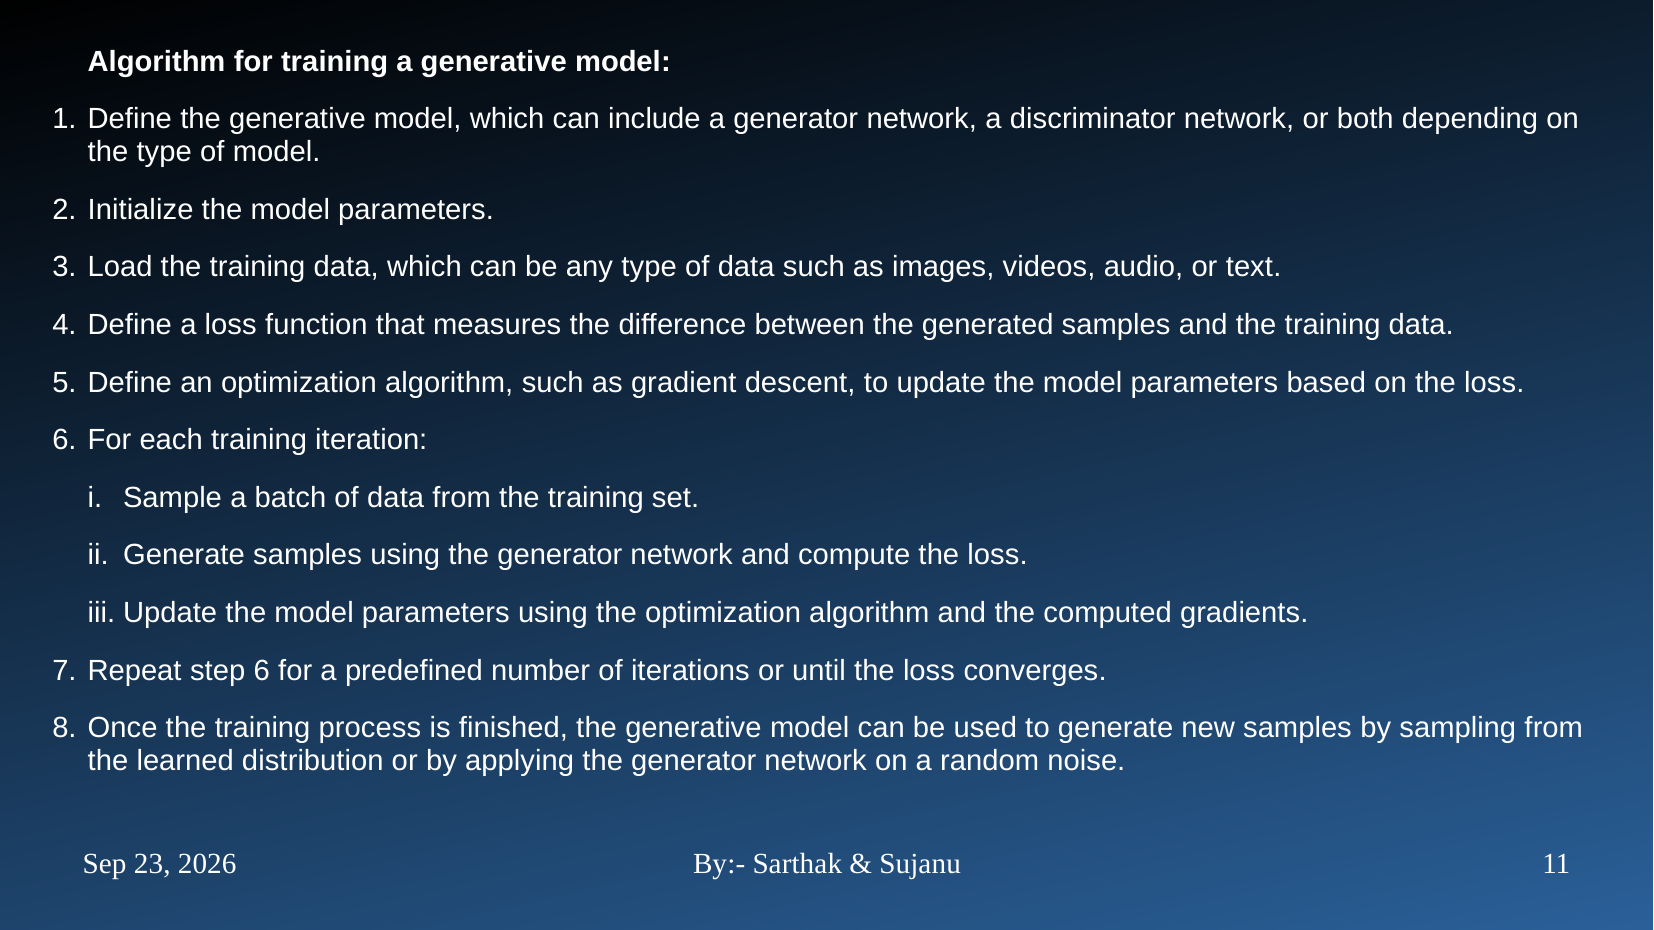

Algorithm for training a generative model:
Define the generative model, which can include a generator network, a discriminator network, or both depending on the type of model.
Initialize the model parameters.
Load the training data, which can be any type of data such as images, videos, audio, or text.
Define a loss function that measures the difference between the generated samples and the training data.
Define an optimization algorithm, such as gradient descent, to update the model parameters based on the loss.
For each training iteration:
Sample a batch of data from the training set.
Generate samples using the generator network and compute the loss.
Update the model parameters using the optimization algorithm and the computed gradients.
Repeat step 6 for a predefined number of iterations or until the loss converges.
Once the training process is finished, the generative model can be used to generate new samples by sampling from the learned distribution or by applying the generator network on a random noise.
By:- Sarthak & Sujanu
11